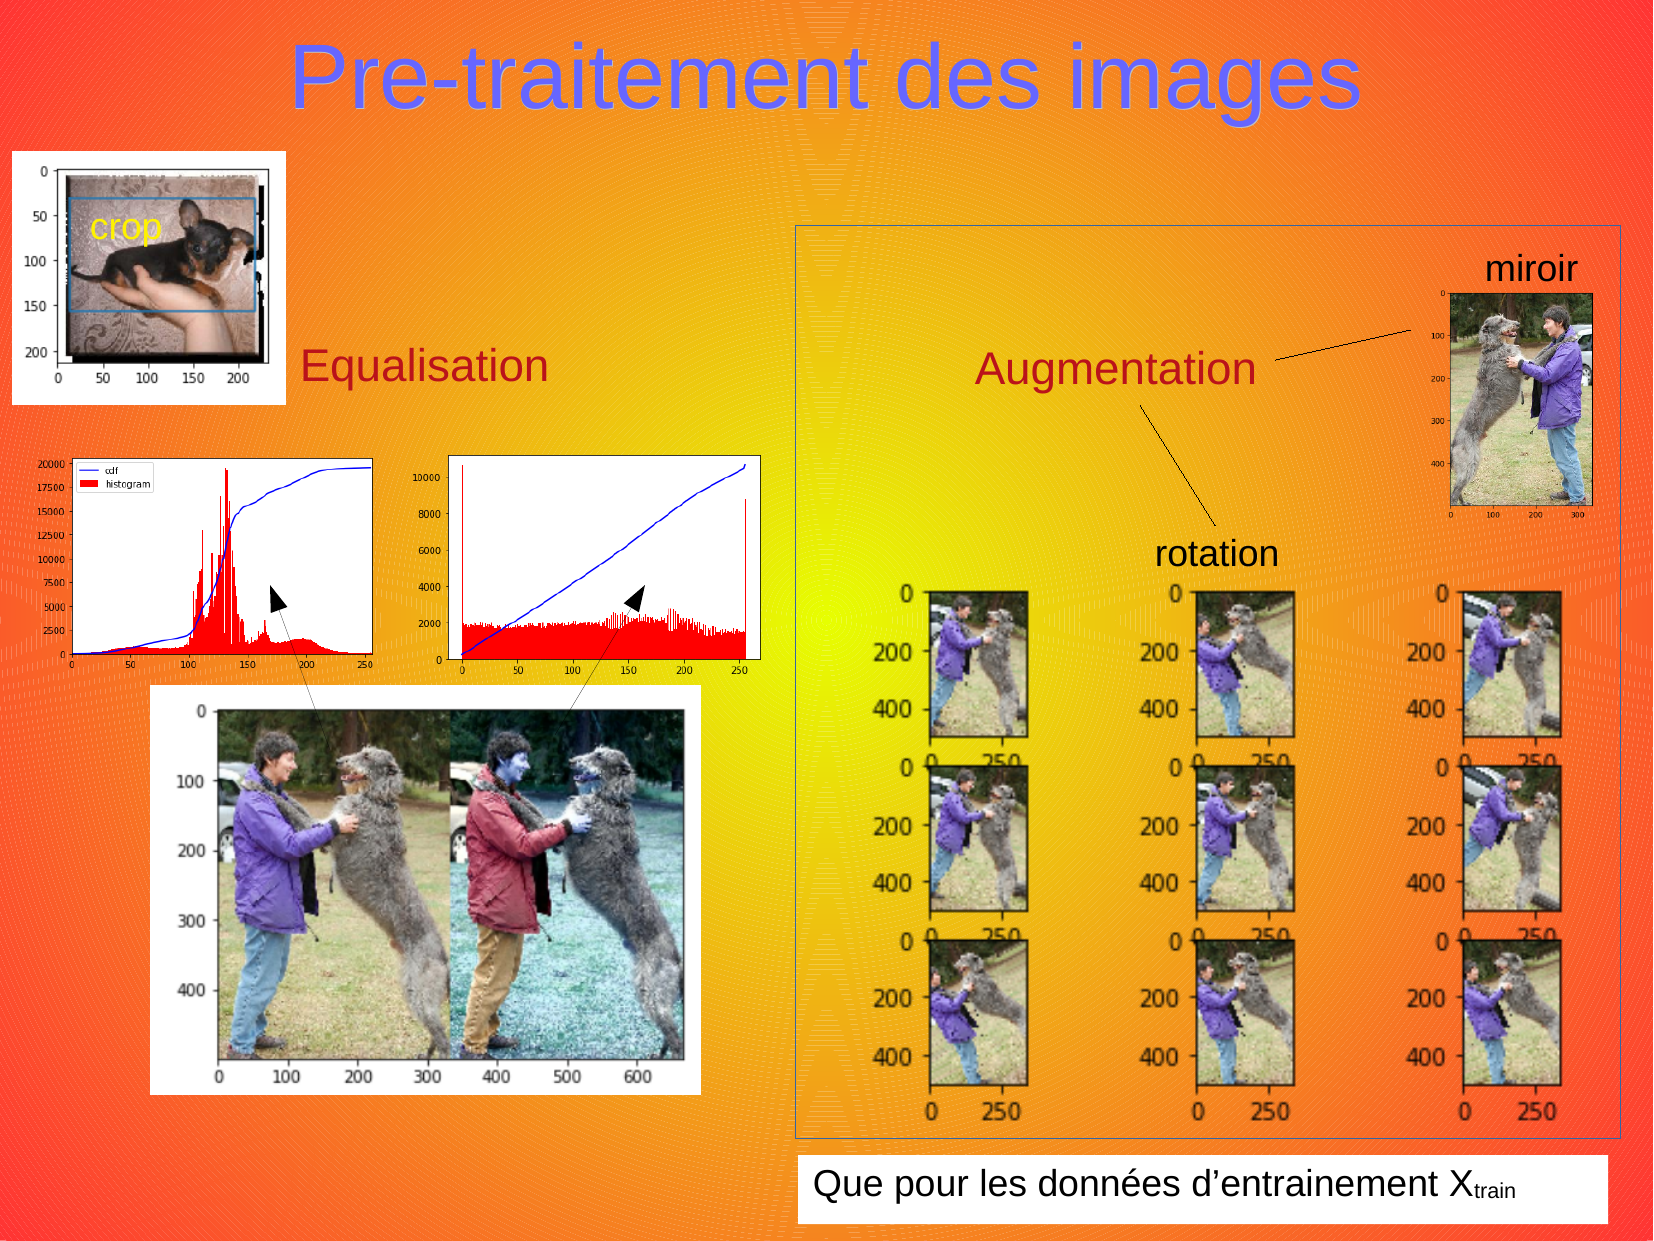

# Pre-traitement des images
crop
miroir
Equalisation
Augmentation
rotation
Que pour les données d’entrainement Xtrain